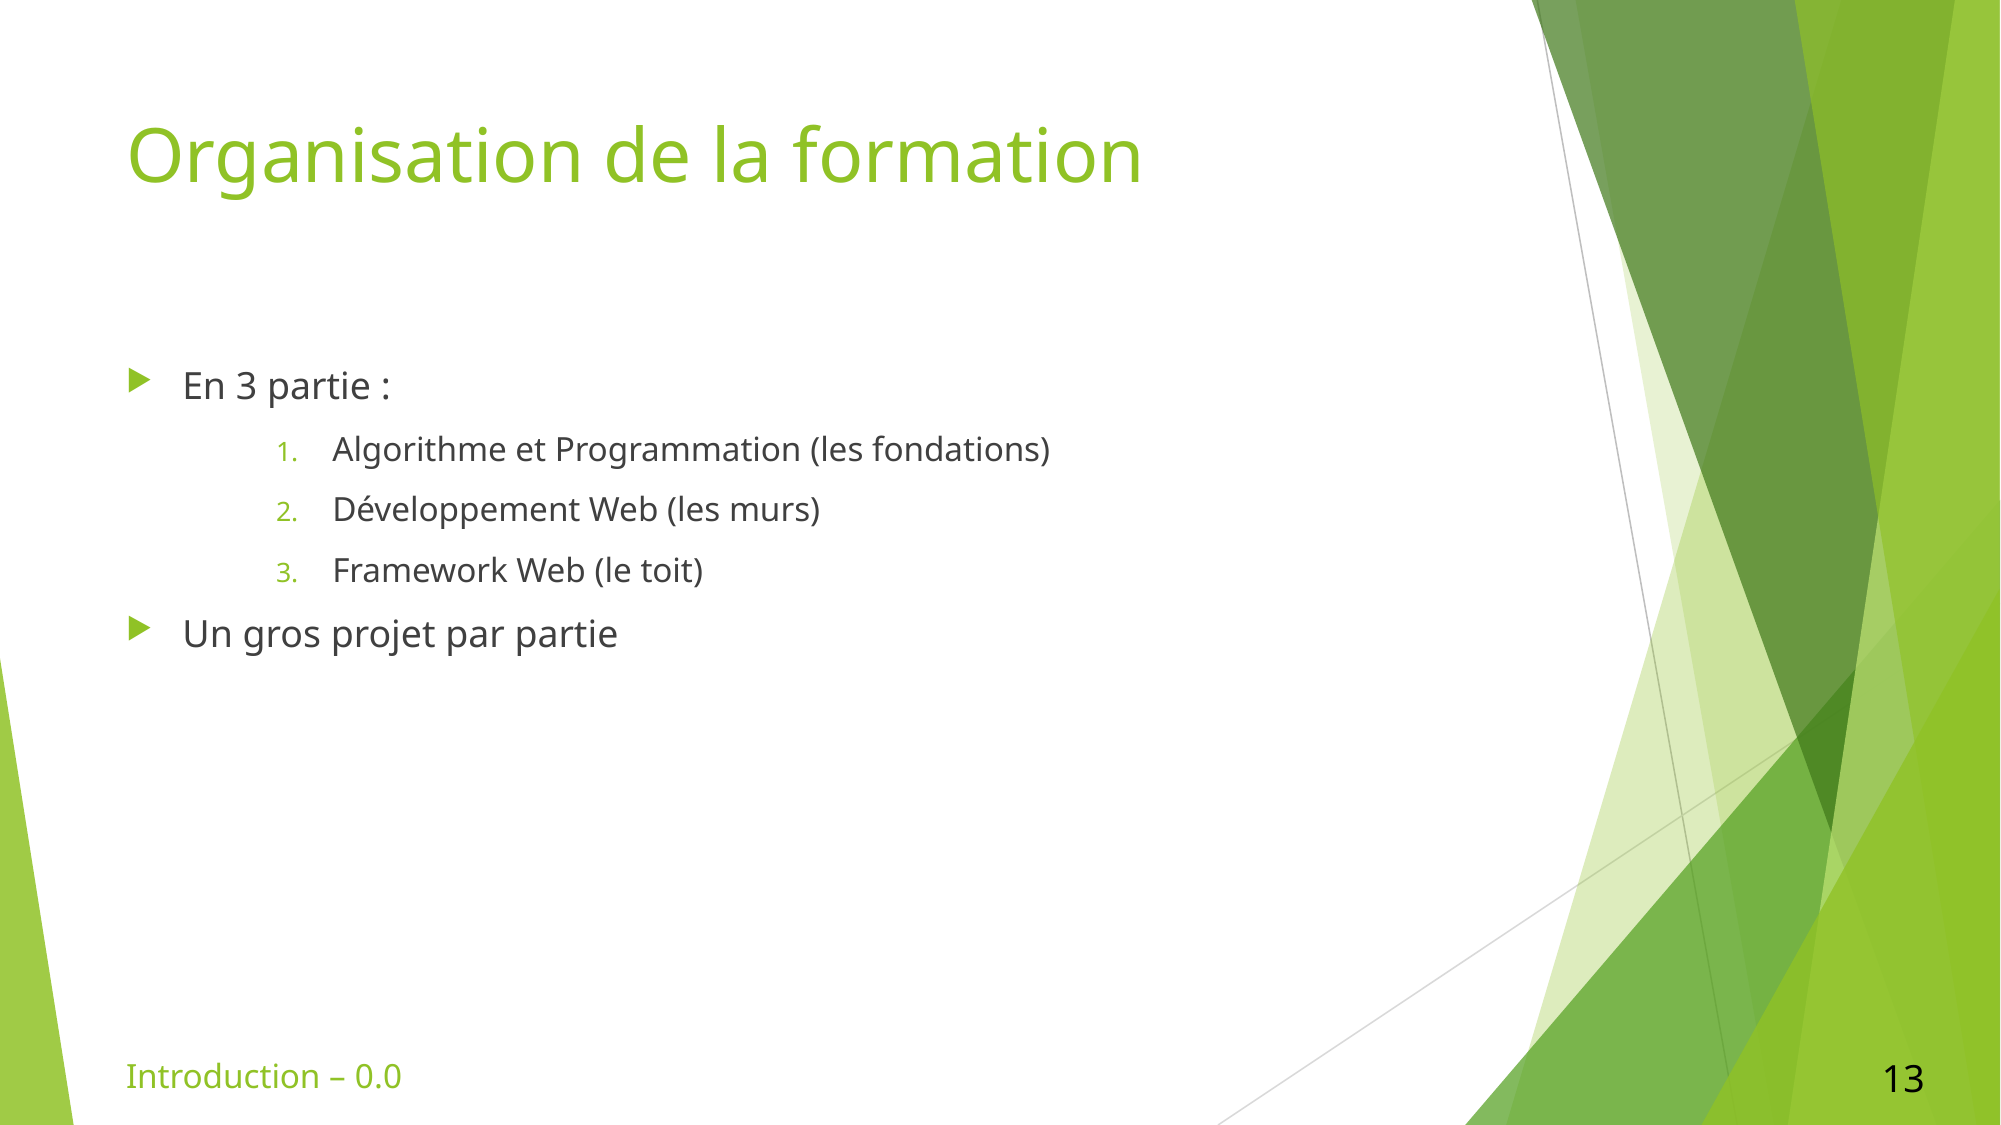

# Organisation de la formation
En 3 partie :
Algorithme et Programmation (les fondations)
Développement Web (les murs)
Framework Web (le toit)
Un gros projet par partie
Introduction – 0.0